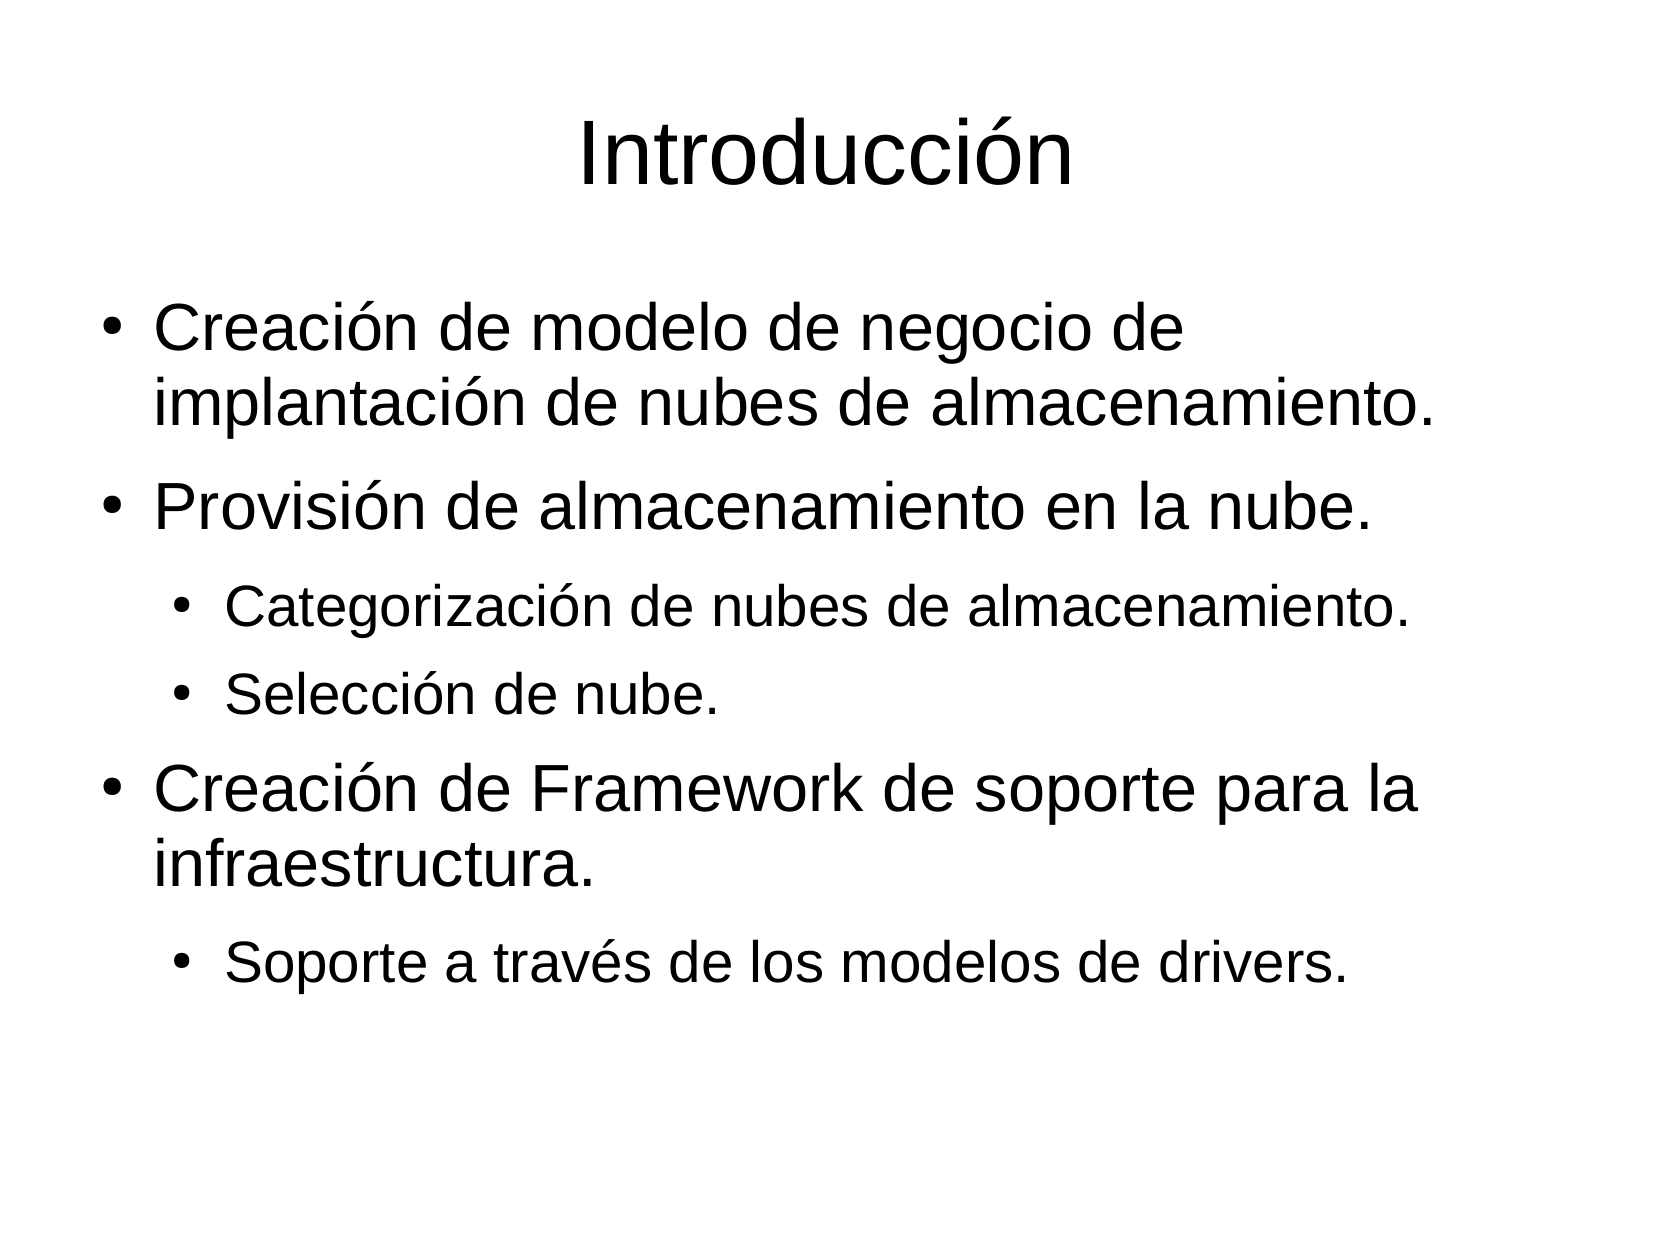

# Introducción
Creación de modelo de negocio de implantación de nubes de almacenamiento.
Provisión de almacenamiento en la nube.
Categorización de nubes de almacenamiento.
Selección de nube.
Creación de Framework de soporte para la infraestructura.
Soporte a través de los modelos de drivers.